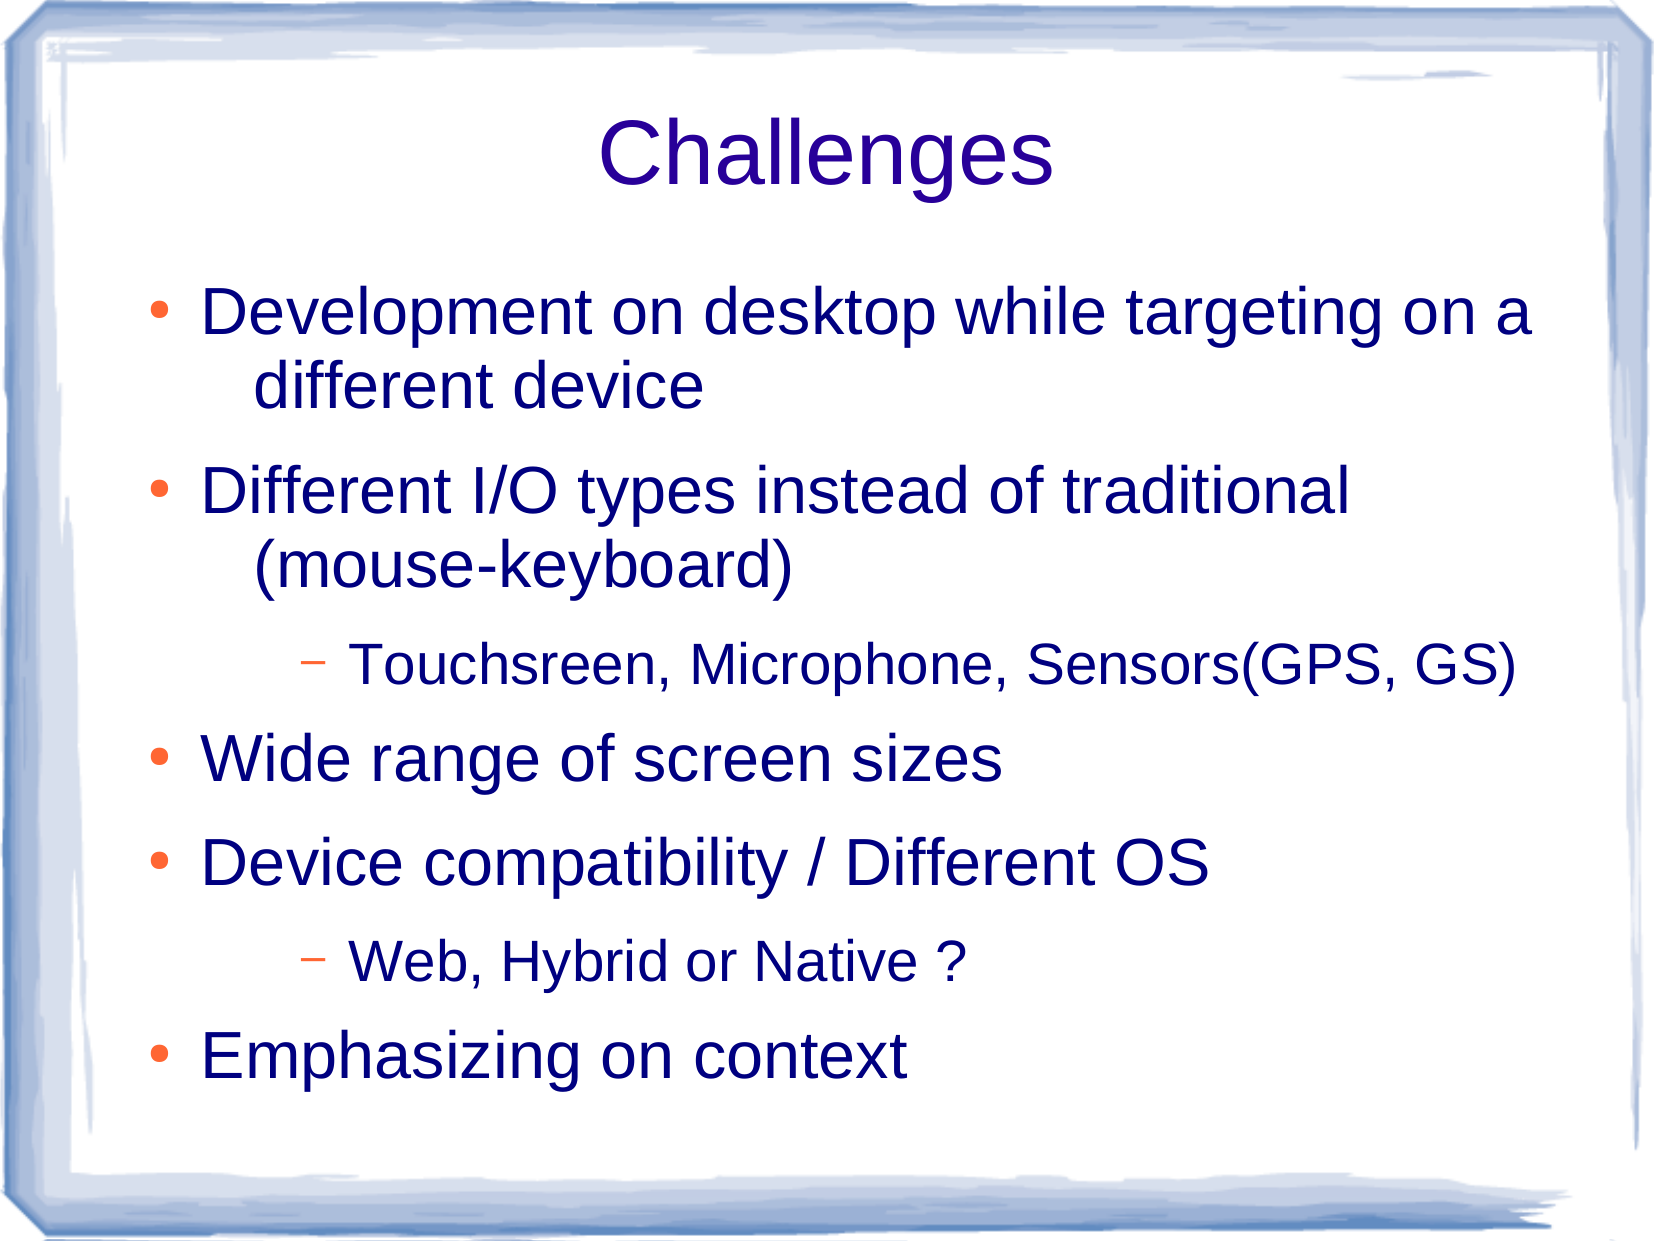

# Challenges
Development on desktop while targeting on a different device
Different I/O types instead of traditional (mouse-keyboard)
Touchsreen, Microphone, Sensors(GPS, GS)
Wide range of screen sizes
Device compatibility / Different OS
Web, Hybrid or Native ?
Emphasizing on context